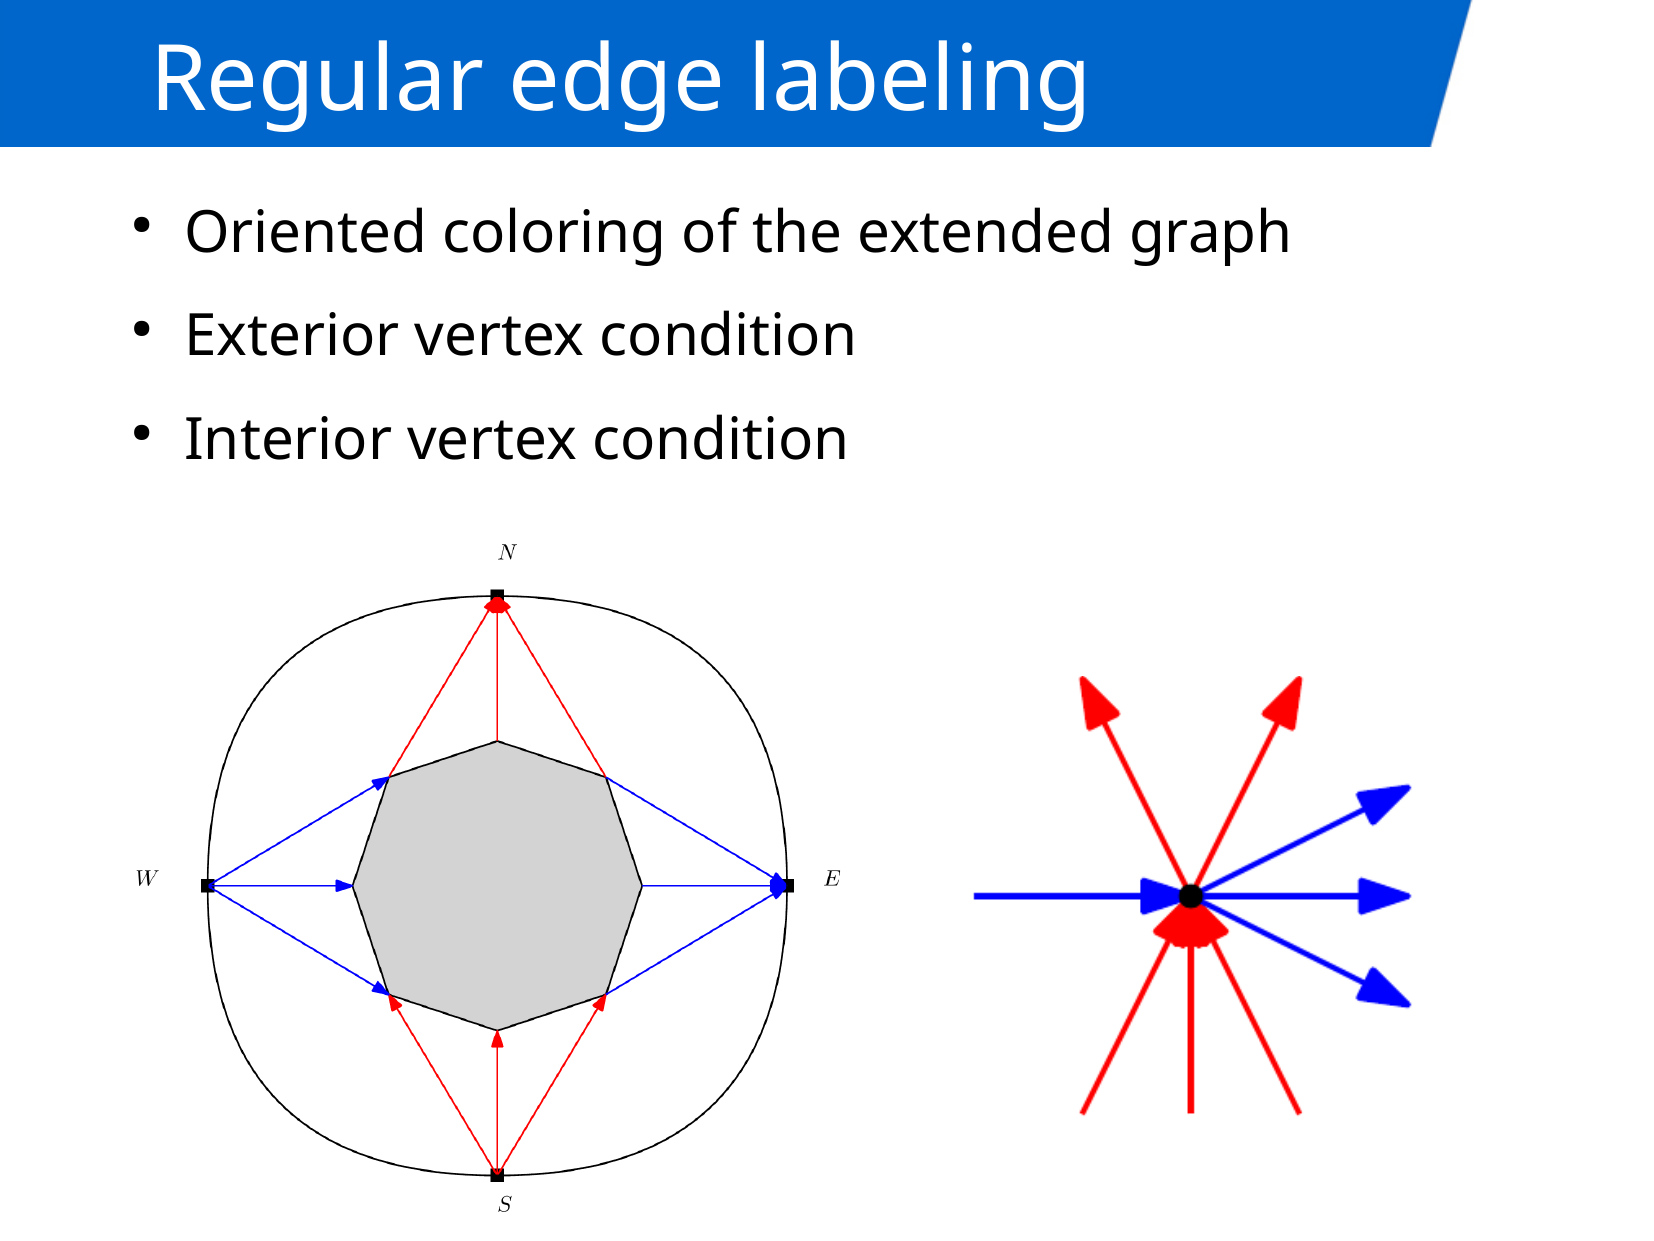

# Regular edge labeling
Oriented coloring of the extended graph
Exterior vertex condition
Interior vertex condition